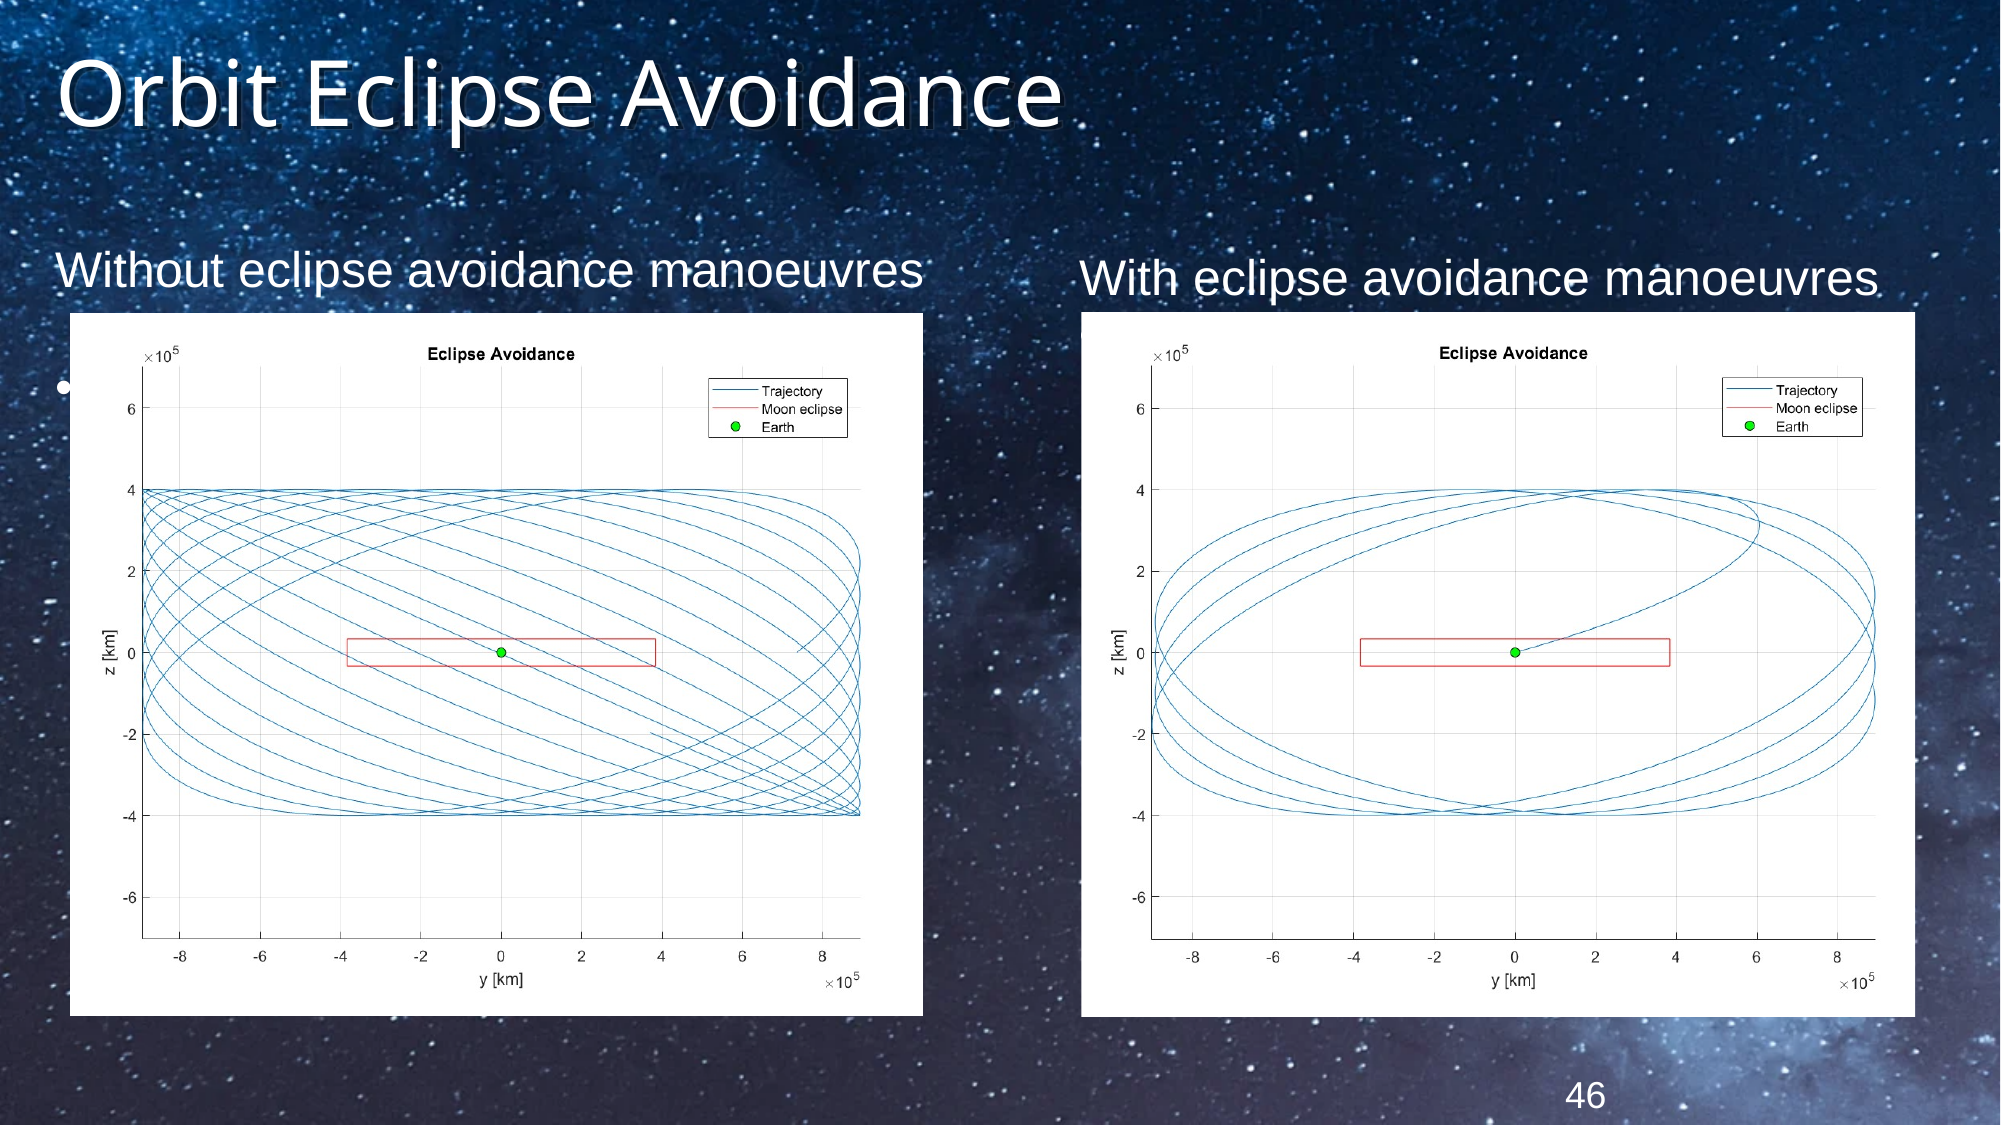

# Orbit Eclipse Avoidance
Without eclipse avoidance manoeuvres
With eclipse avoidance manoeuvres
45